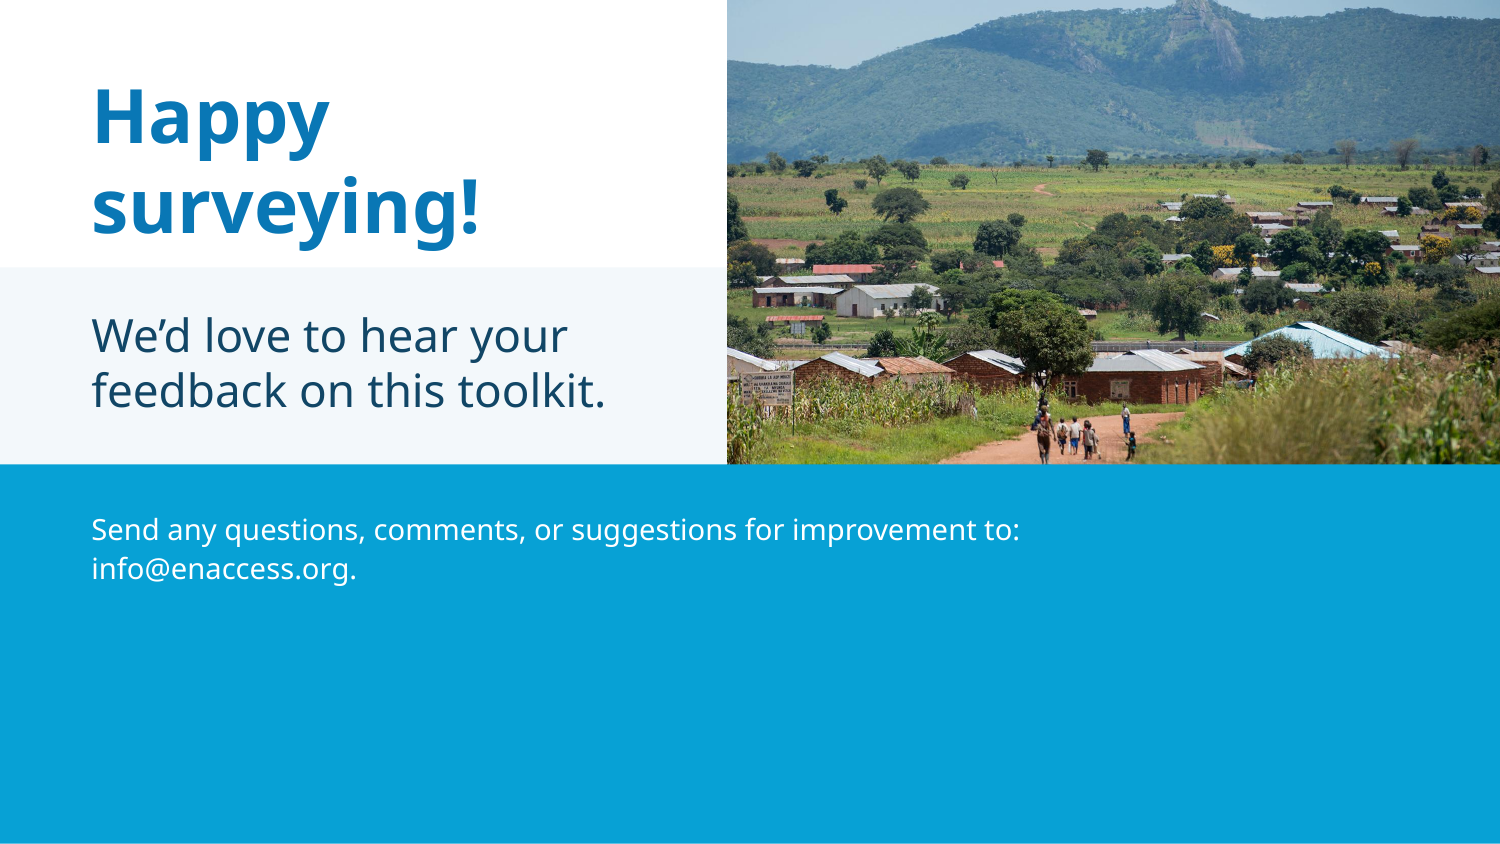

Happy surveying!
We’d love to hear your feedback on this toolkit.
Send any questions, comments, or suggestions for improvement to:
info@enaccess.org.